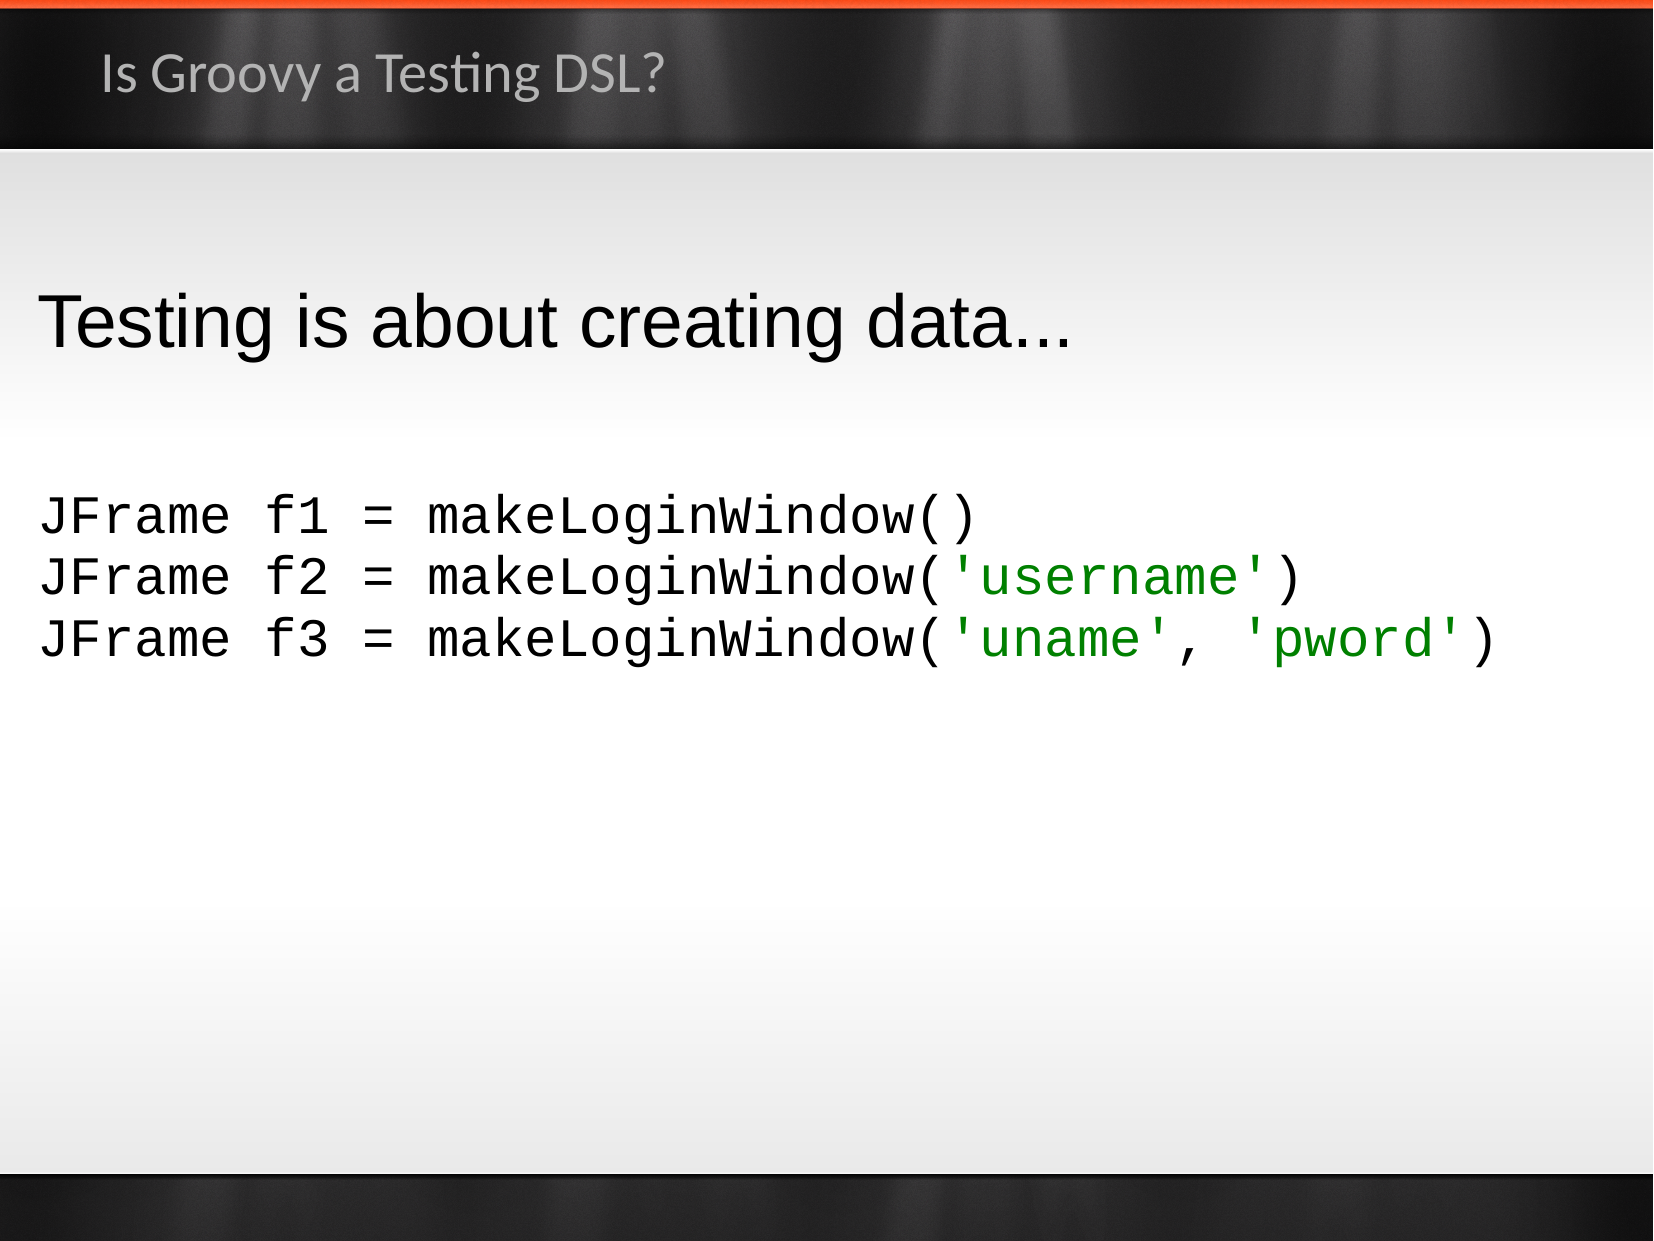

# Is Groovy a Testing DSL?
Testing is about creating data...
JFrame f1 = makeLoginWindow()
JFrame f2 = makeLoginWindow('username')
JFrame f3 = makeLoginWindow('uname', 'pword')